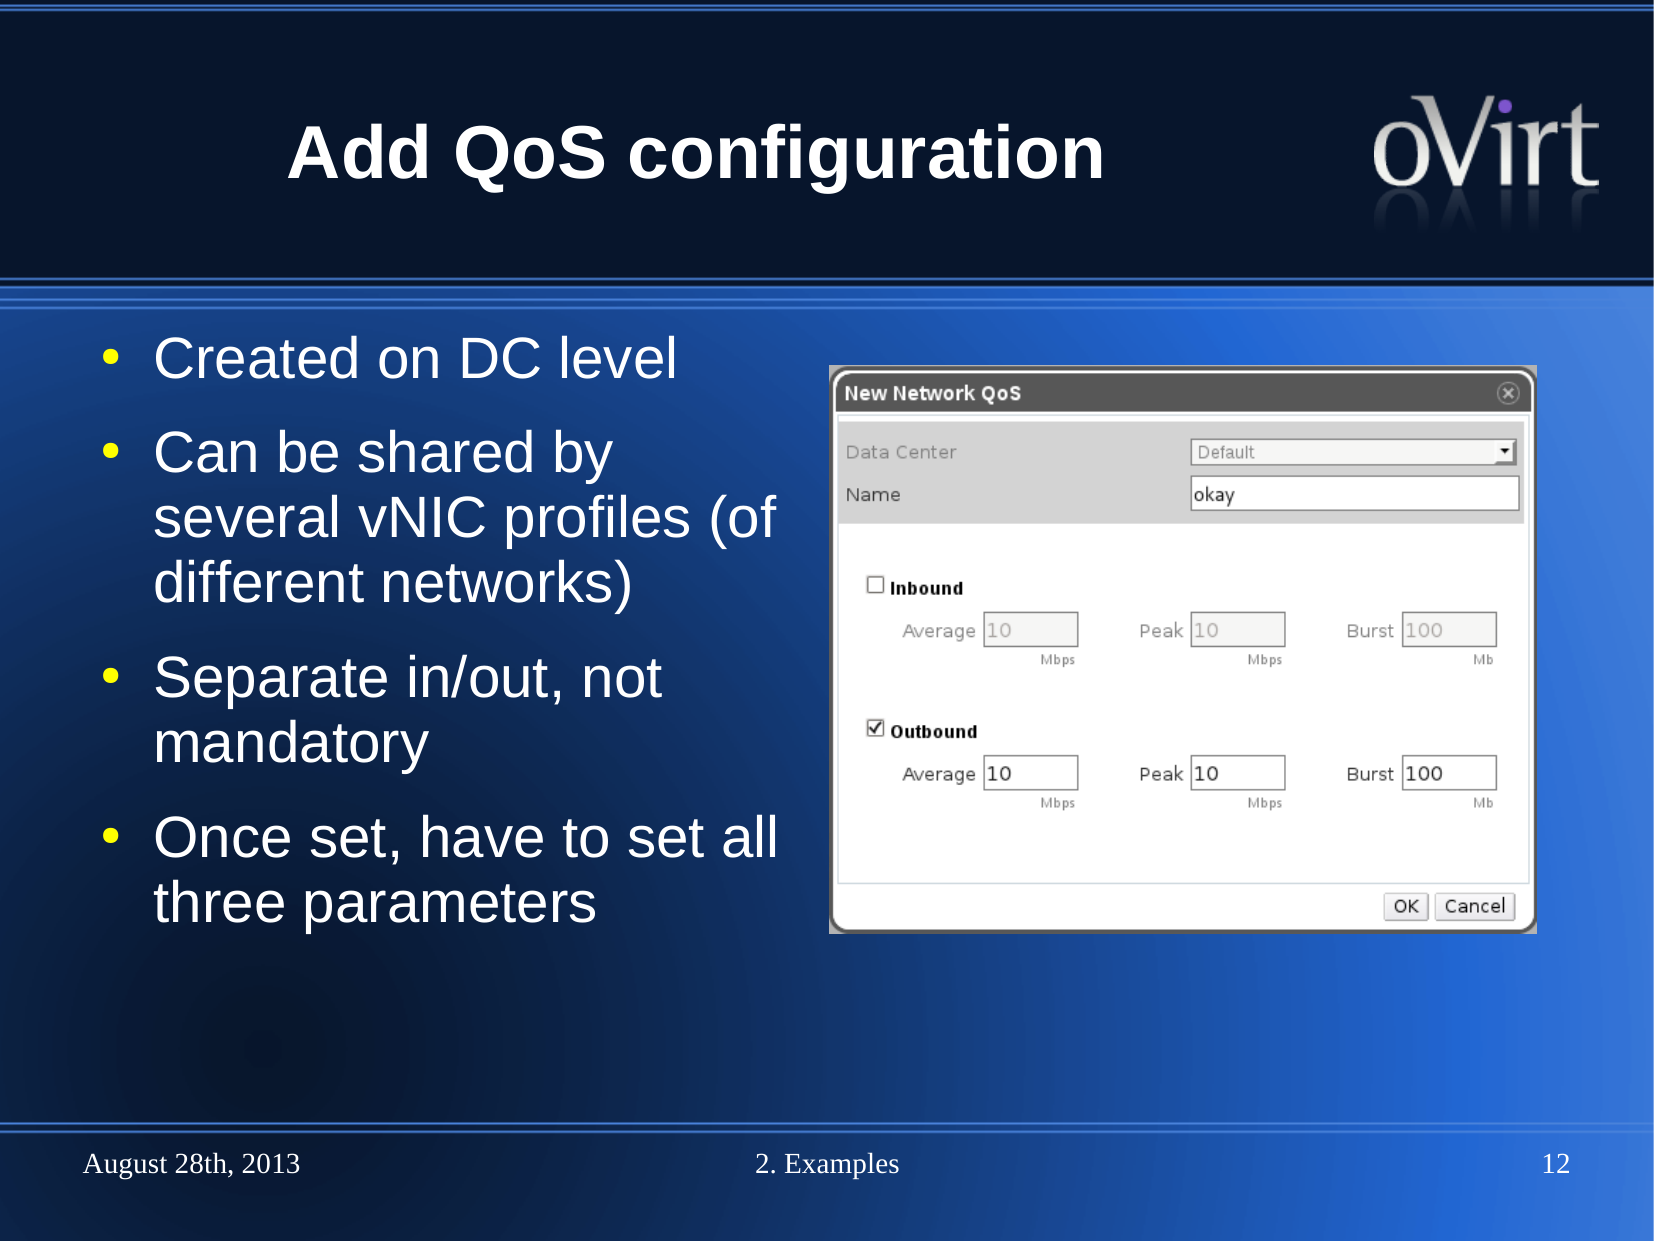

# Add QoS configuration
Created on DC level
Can be shared by several vNIC profiles (of different networks)
Separate in/out, not mandatory
Once set, have to set all three parameters
August 28th, 2013
2. Examples
12